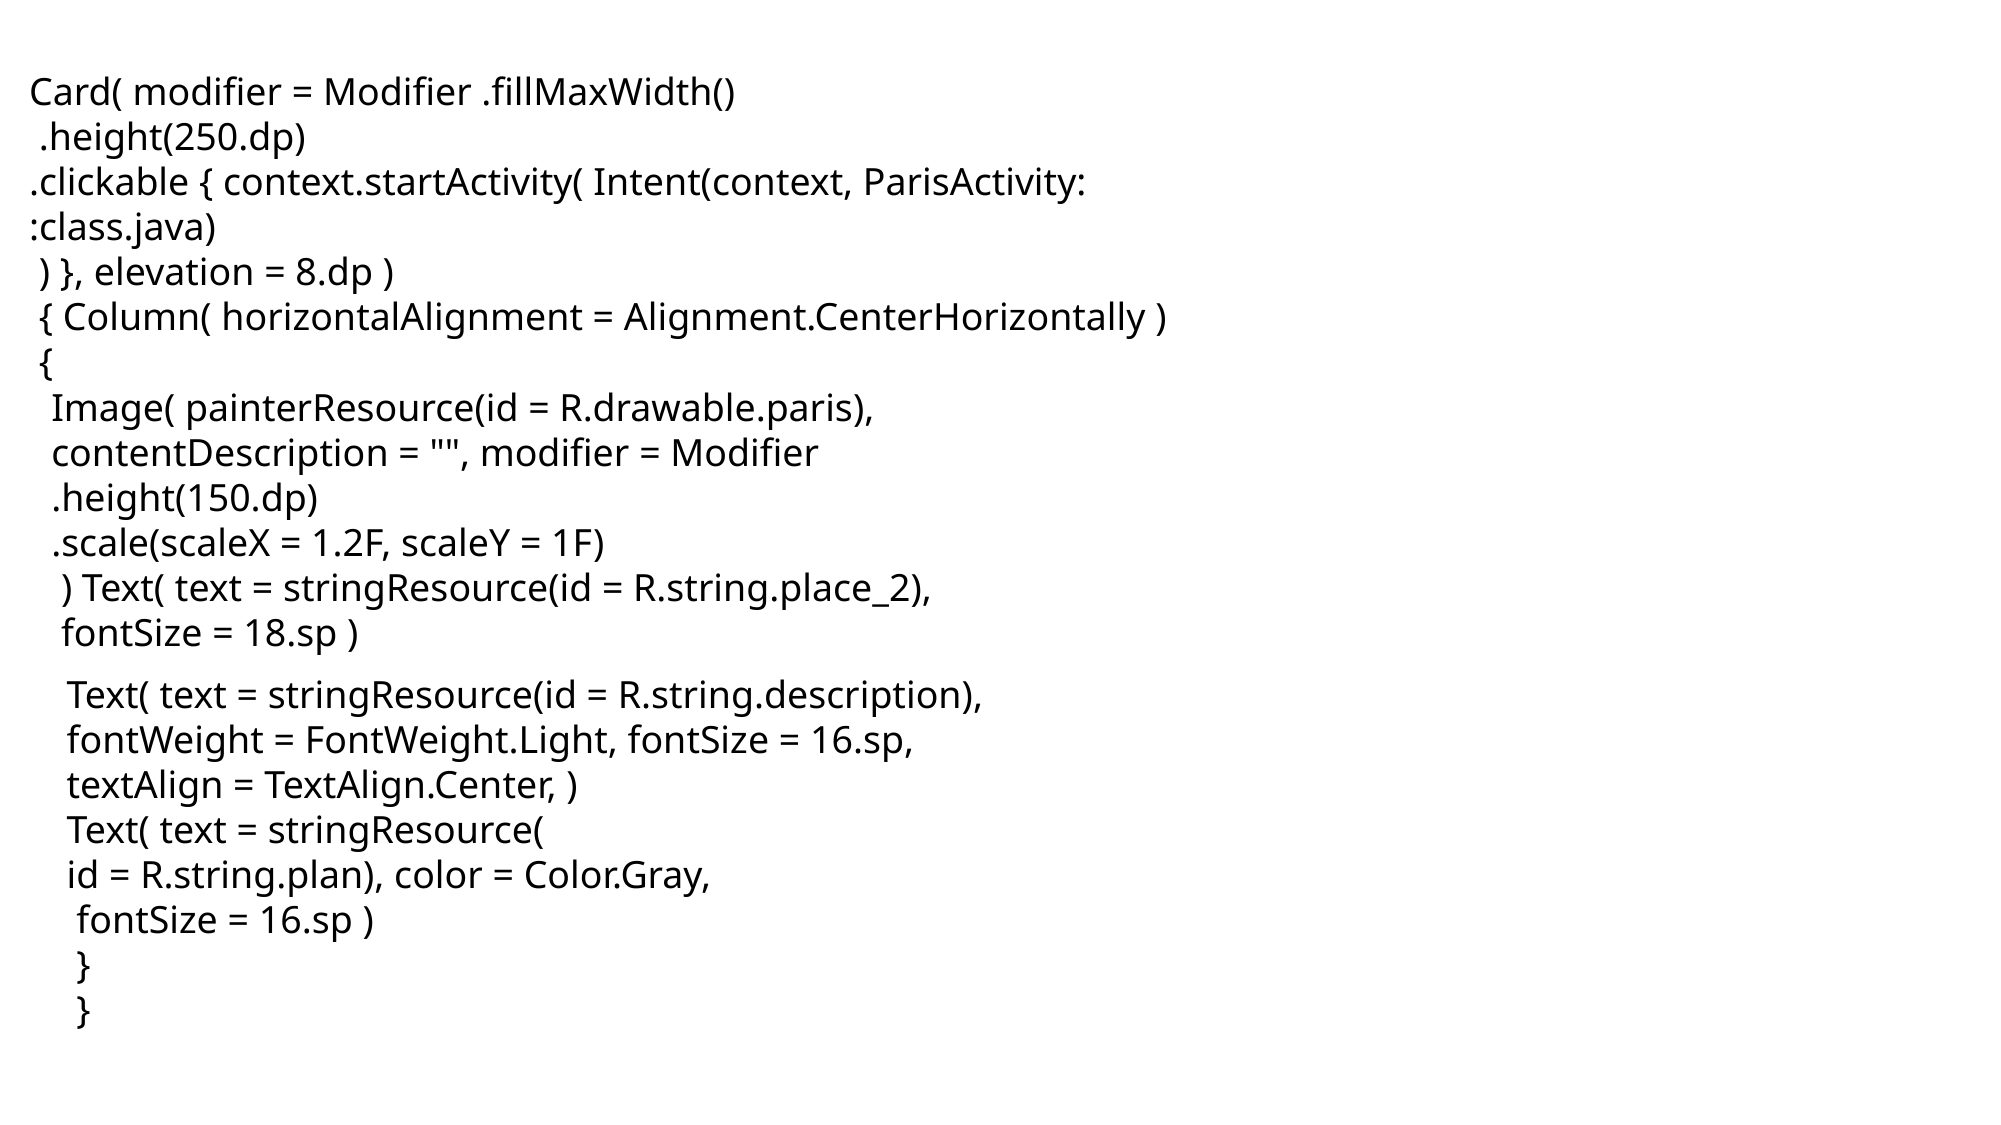

Card( modifier = Modifier .fillMaxWidth()
 .height(250.dp)
.clickable { context.startActivity( Intent(context, ParisActivity:
:class.java)
 ) }, elevation = 8.dp )
 { Column( horizontalAlignment = Alignment.CenterHorizontally )
 {
Image( painterResource(id = R.drawable.paris), contentDescription = "", modifier = Modifier
.height(150.dp)
.scale(scaleX = 1.2F, scaleY = 1F)
 ) Text( text = stringResource(id = R.string.place_2),
 fontSize = 18.sp )
Text( text = stringResource(id = R.string.description), fontWeight = FontWeight.Light, fontSize = 16.sp, textAlign = TextAlign.Center, )
Text( text = stringResource(
id = R.string.plan), color = Color.Gray,
 fontSize = 16.sp )
 }
 }